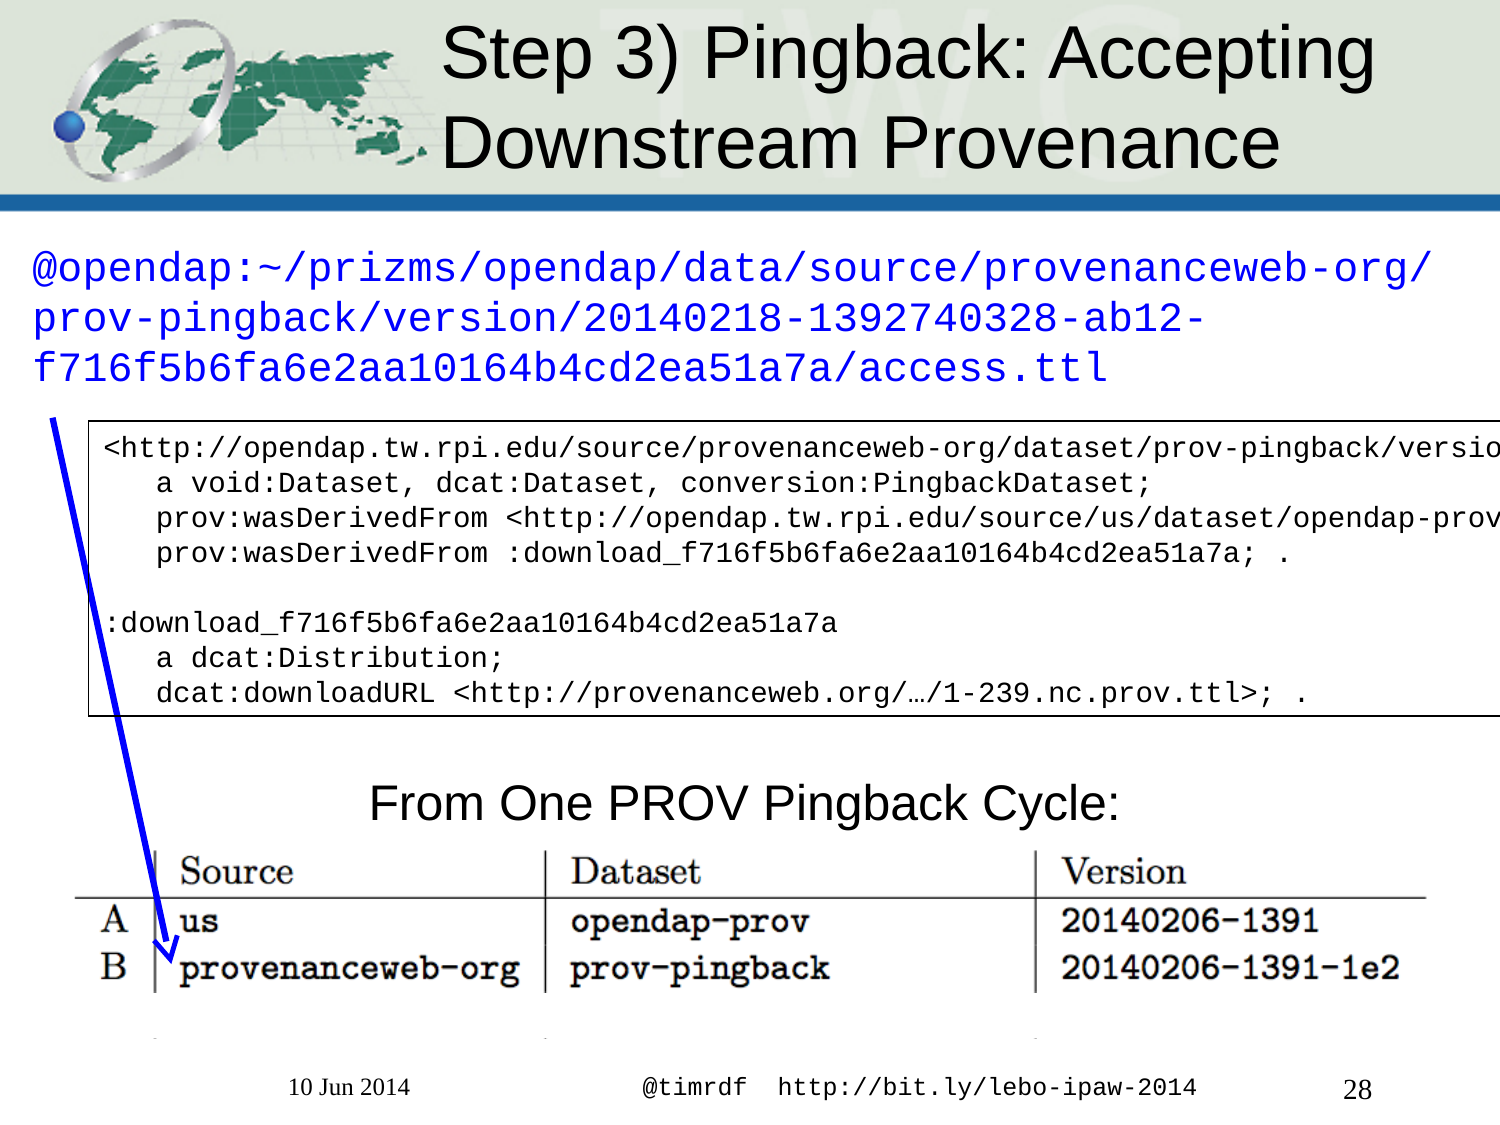

# Step 3) Pingback: Accepting Downstream Provenance
@opendap:~/prizms/opendap/data/source/provenanceweb-org/prov-pingback/version/20140218-1392740328-ab12-f716f5b6fa6e2aa10164b4cd2ea51a7a/access.ttl
<http://opendap.tw.rpi.edu/source/provenanceweb-org/dataset/prov-pingback/version/2014……>
 a void:Dataset, dcat:Dataset, conversion:PingbackDataset;
 prov:wasDerivedFrom <http://opendap.tw.rpi.edu/source/us/dataset/opendap-prov/…>;
 prov:wasDerivedFrom :download_f716f5b6fa6e2aa10164b4cd2ea51a7a; .
:download_f716f5b6fa6e2aa10164b4cd2ea51a7a
 a dcat:Distribution;
 dcat:downloadURL <http://provenanceweb.org/…/1-239.nc.prov.ttl>; .
From One PROV Pingback Cycle:
10 Jun 2014
@timrdf http://bit.ly/lebo-ipaw-2014
28